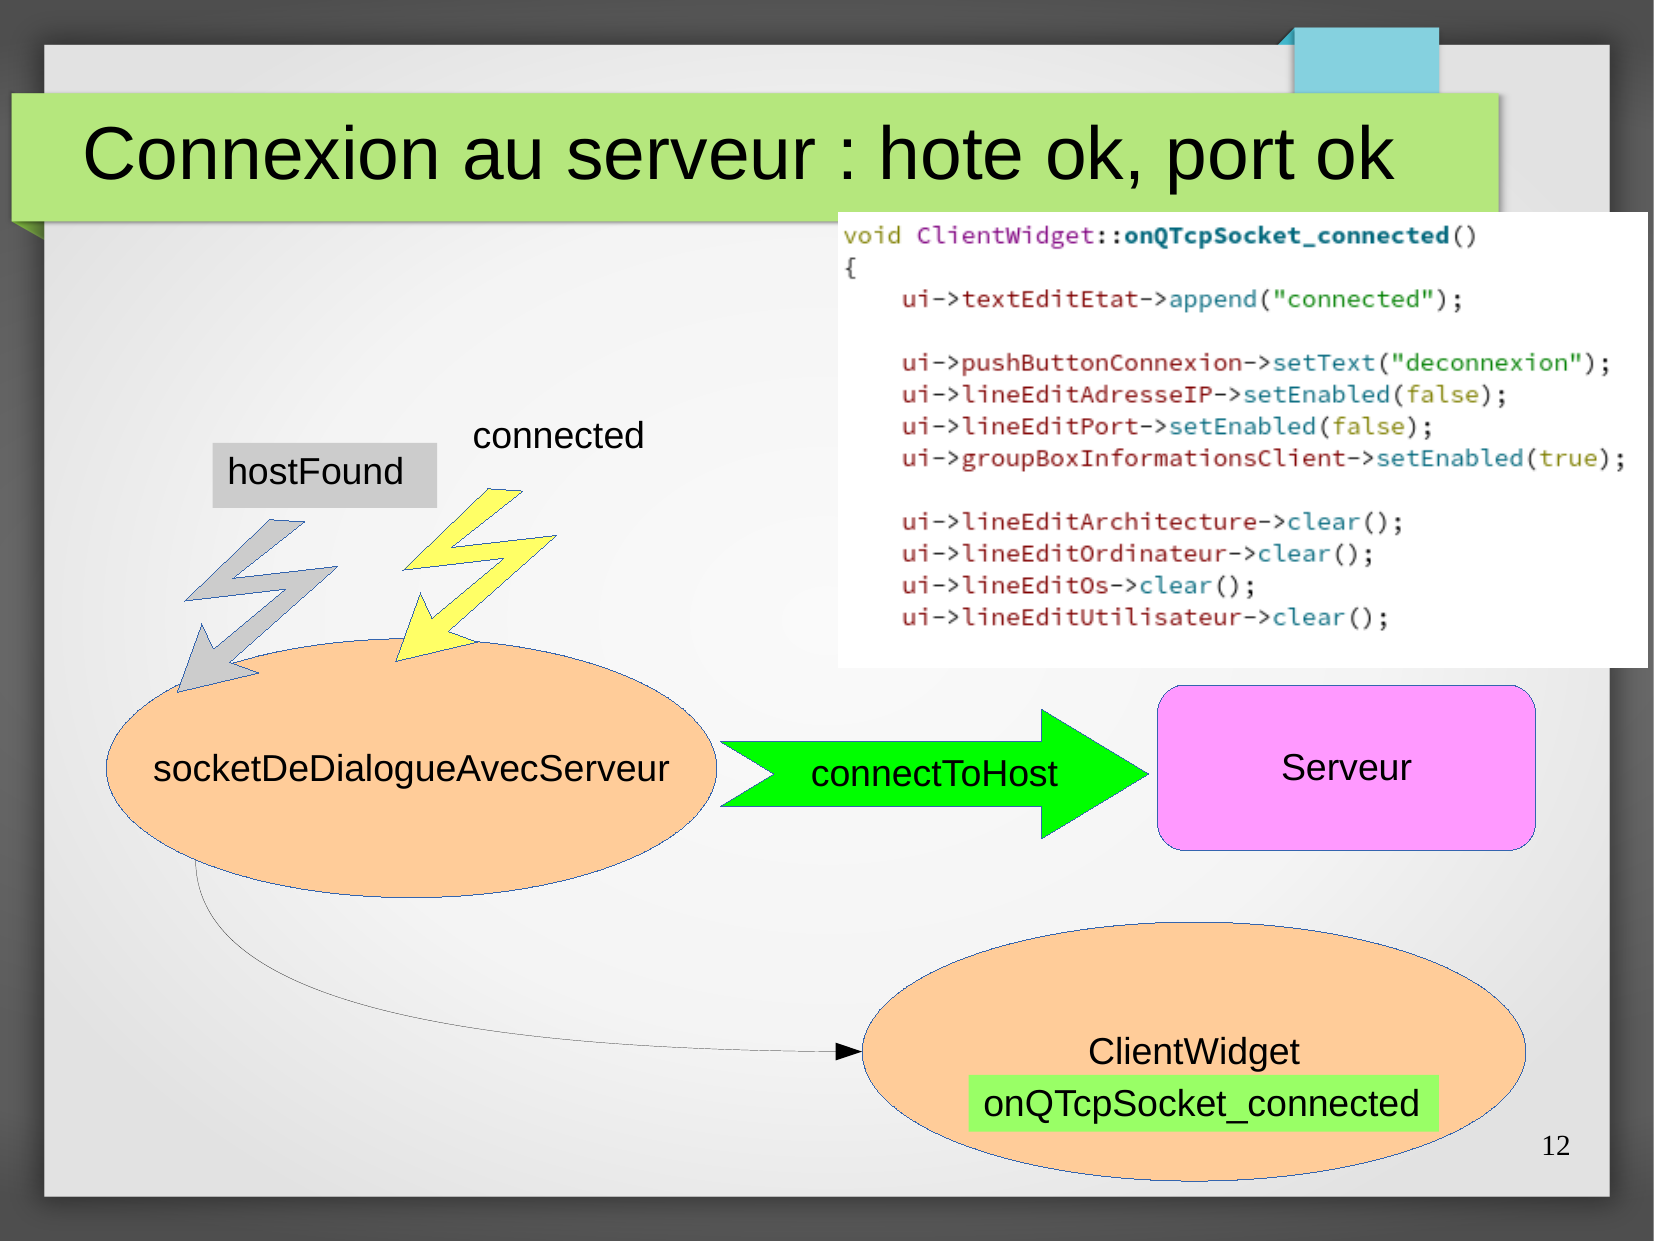

# Connexion au serveur : hote ok, port ok
connected
hostFound
socketDeDialogueAvecServeur
Serveur
connectToHost
ClientWidget
onQTcpSocket_connected
12